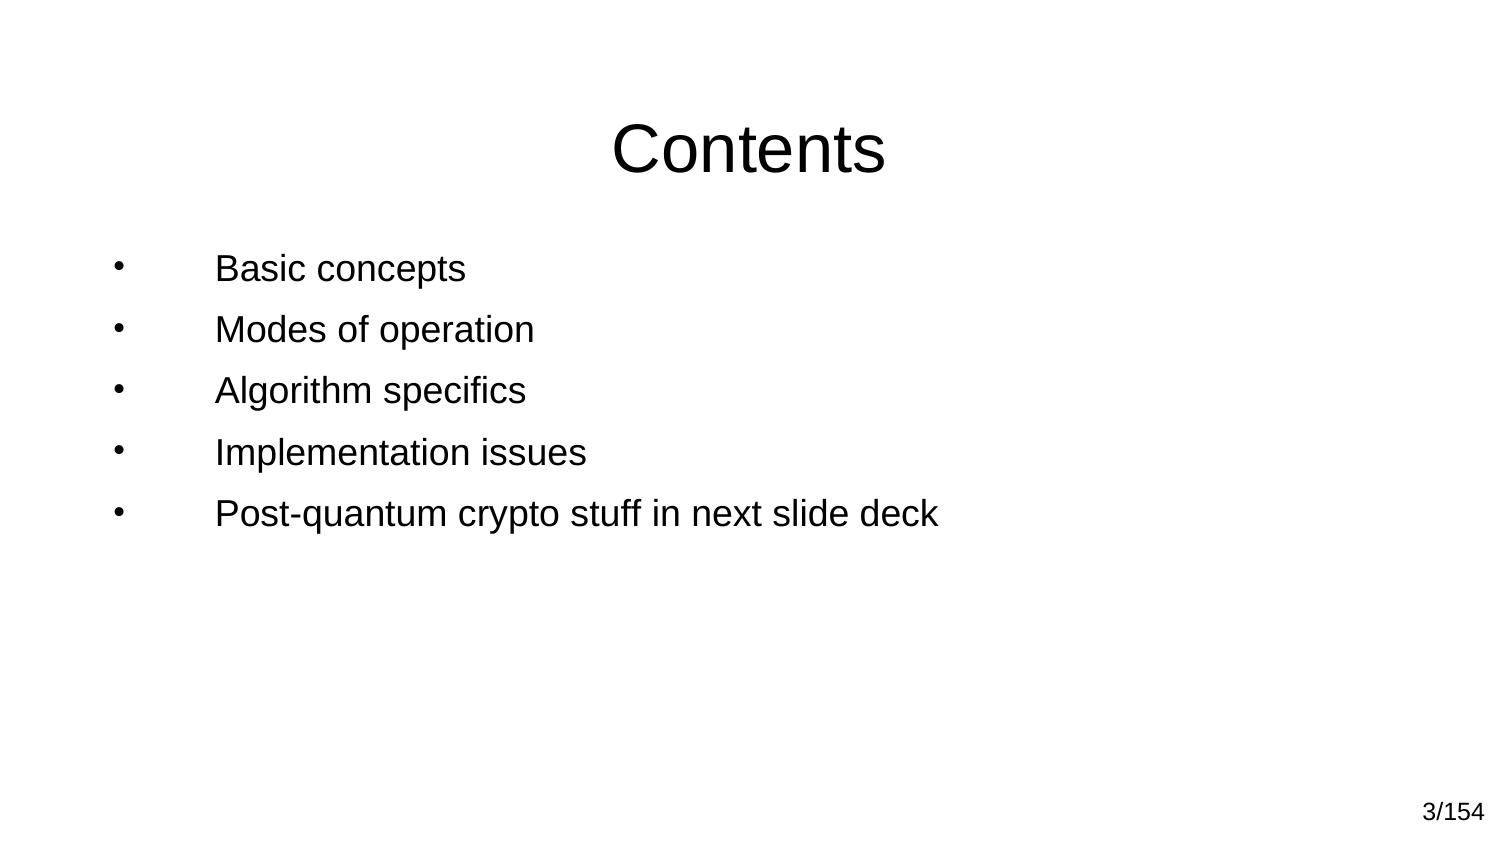

# Contents
Basic concepts
Modes of operation
Algorithm specifics
Implementation issues
Post-quantum crypto stuff in next slide deck